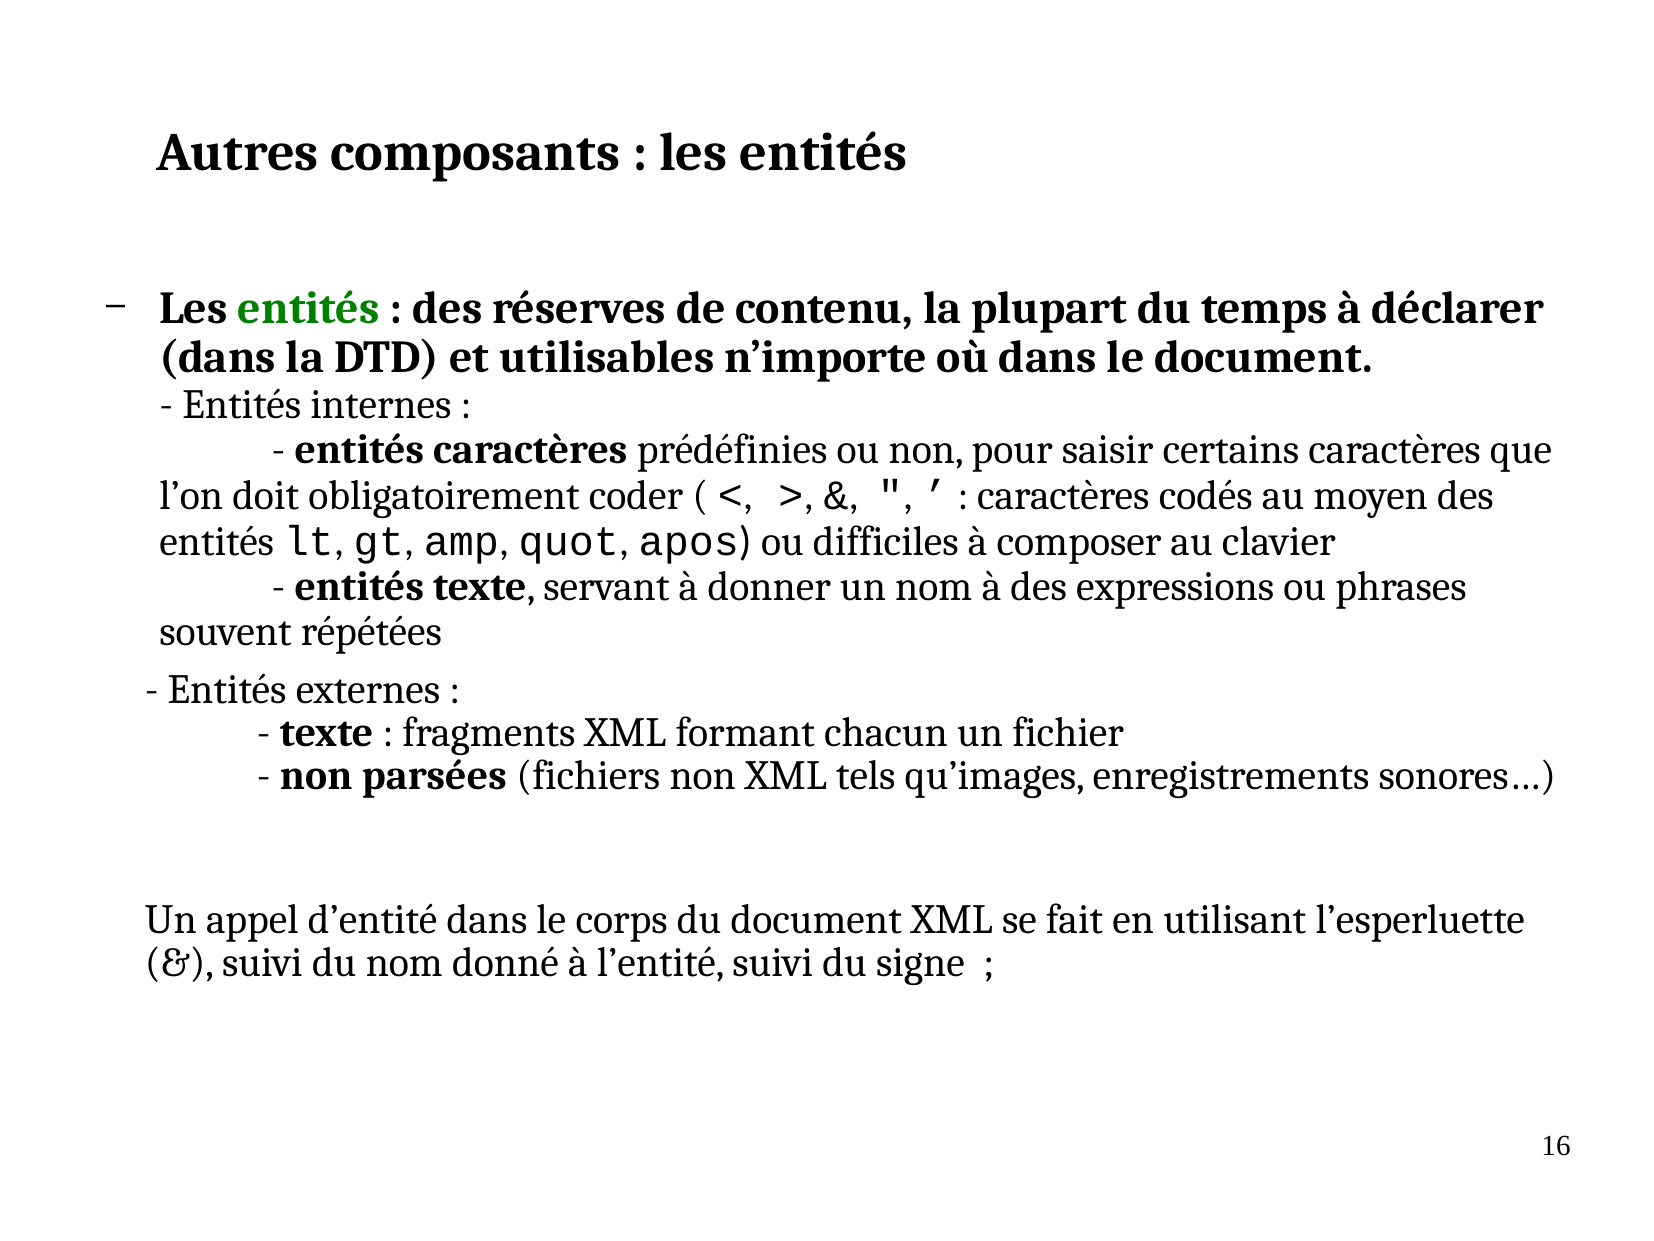

# Autres composants : les entités
Les entités : des réserves de contenu, la plupart du temps à déclarer (dans la DTD) et utilisables n’importe où dans le document.
- Entités internes :
	 - entités caractères prédéfinies ou non, pour saisir certains caractères que l’on doit obligatoirement coder ( <, >, &,  ", ’ : caractères codés au moyen des entités lt, gt, amp, quot, apos) ou difficiles à composer au clavier
	 - entités texte, servant à donner un nom à des expressions ou phrases souvent répétées
	- Entités externes :
	 - texte : fragments XML formant chacun un fichier
	 - non parsées (fichiers non XML tels qu’images, enregistrements sonores…)
Un appel d’entité dans le corps du document XML se fait en utilisant l’esperluette (&), suivi du nom donné à l’entité, suivi du signe ;
16